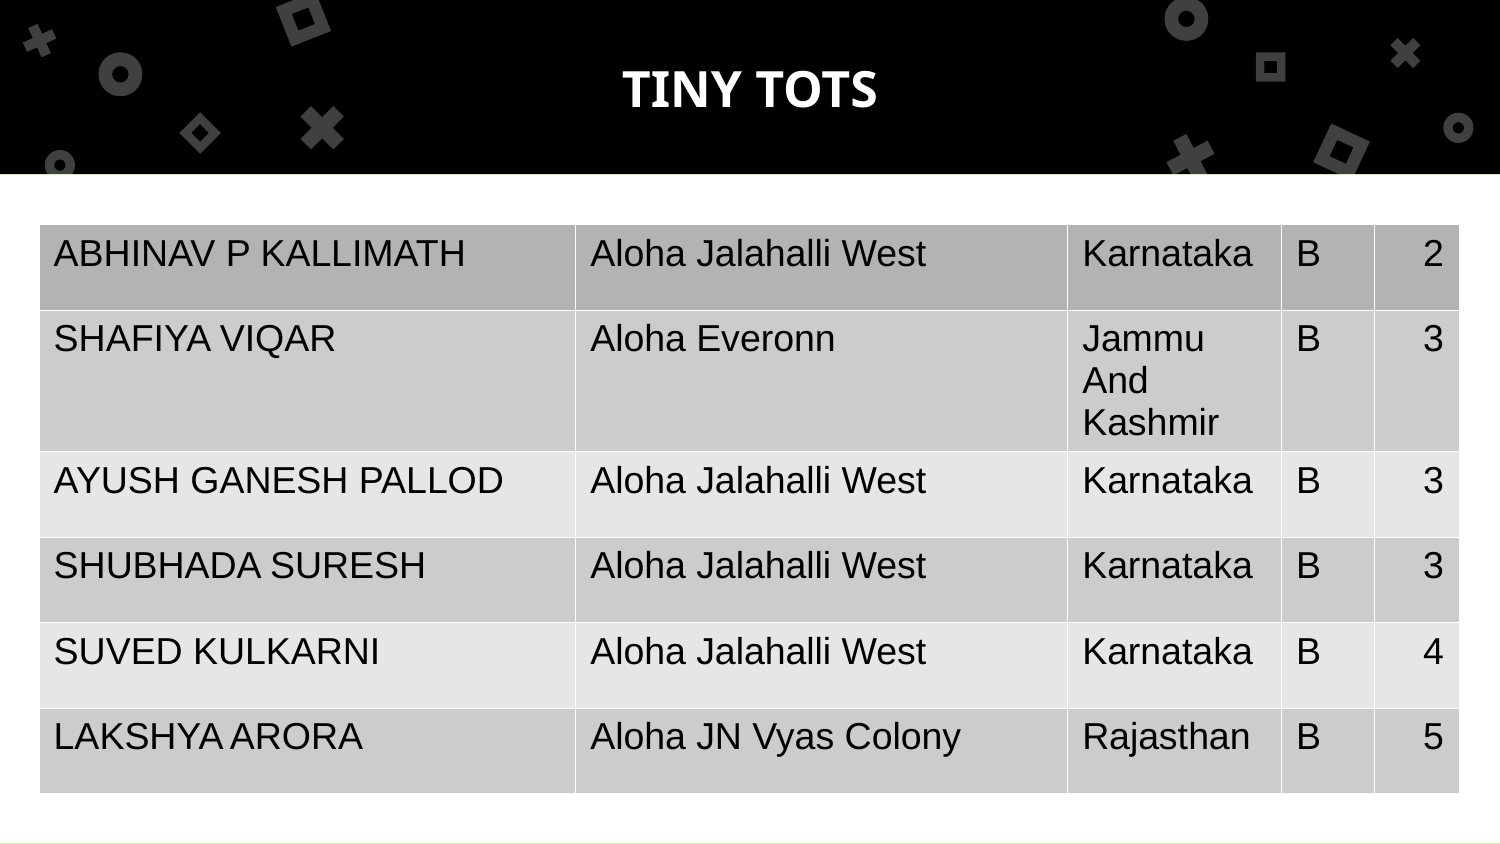

TINY TOTS
| ABHINAV P KALLIMATH | Aloha Jalahalli West | Karnataka | B | 2 |
| --- | --- | --- | --- | --- |
| SHAFIYA VIQAR | Aloha Everonn | Jammu And Kashmir | B | 3 |
| AYUSH GANESH PALLOD | Aloha Jalahalli West | Karnataka | B | 3 |
| SHUBHADA SURESH | Aloha Jalahalli West | Karnataka | B | 3 |
| SUVED KULKARNI | Aloha Jalahalli West | Karnataka | B | 4 |
| LAKSHYA ARORA | Aloha JN Vyas Colony | Rajasthan | B | 5 |